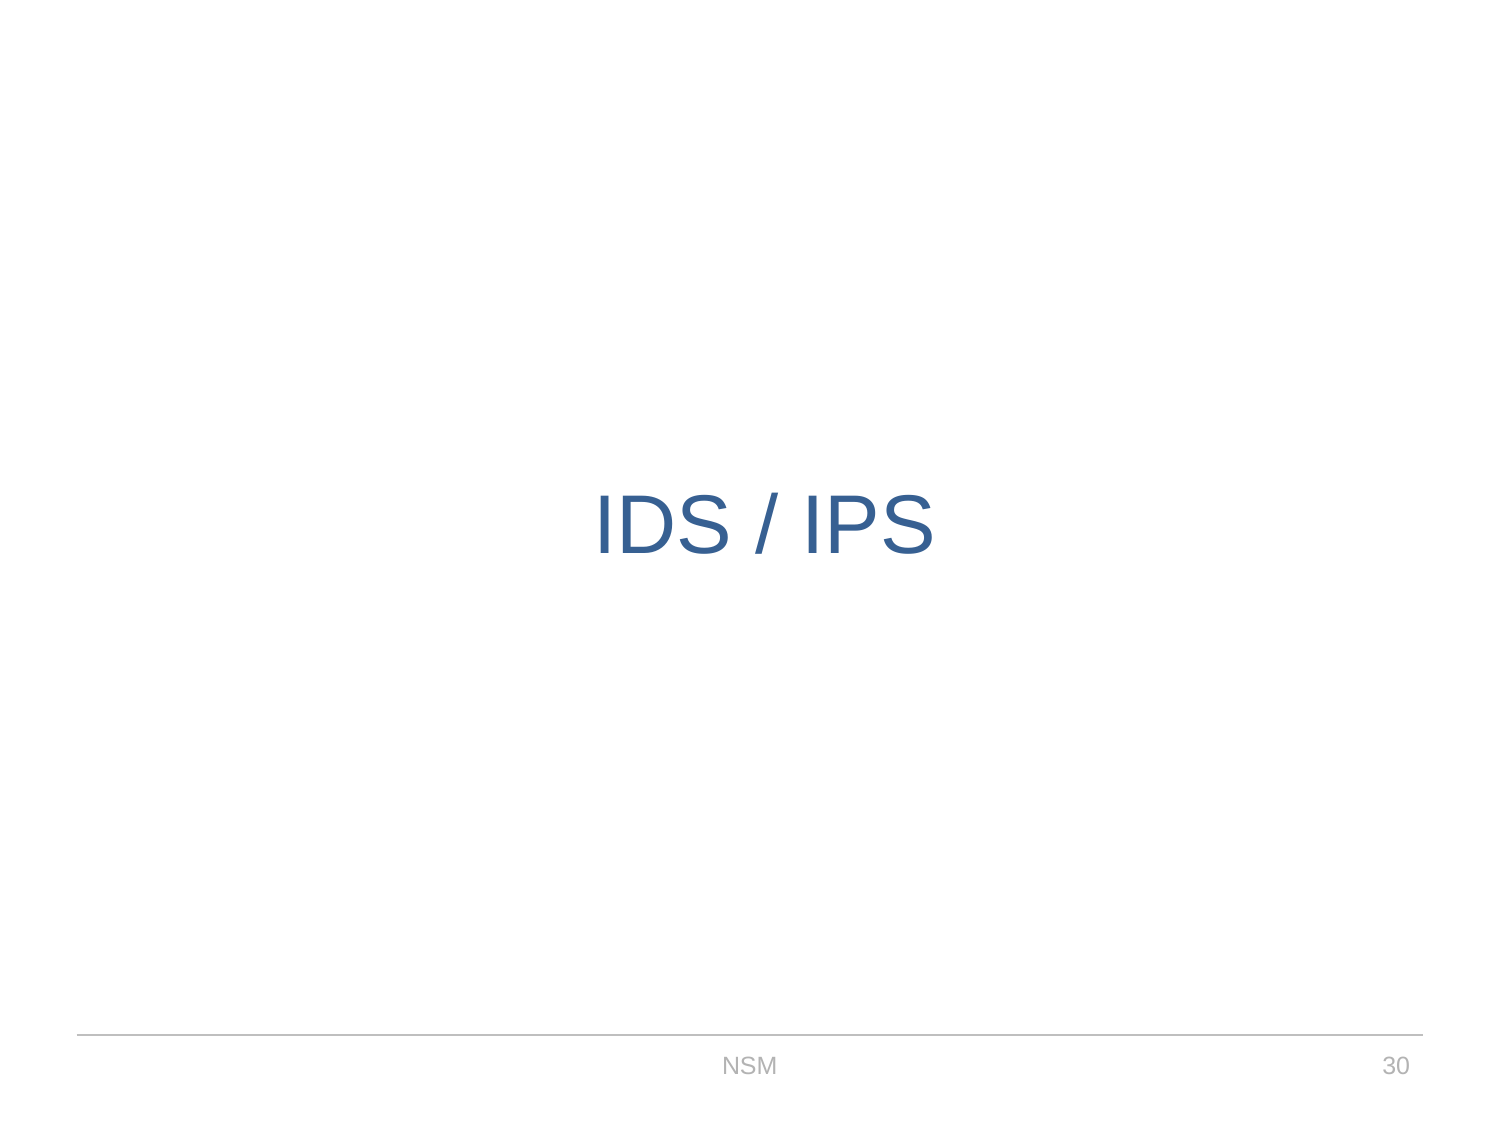

# IDS / IPS
Your footer here
30